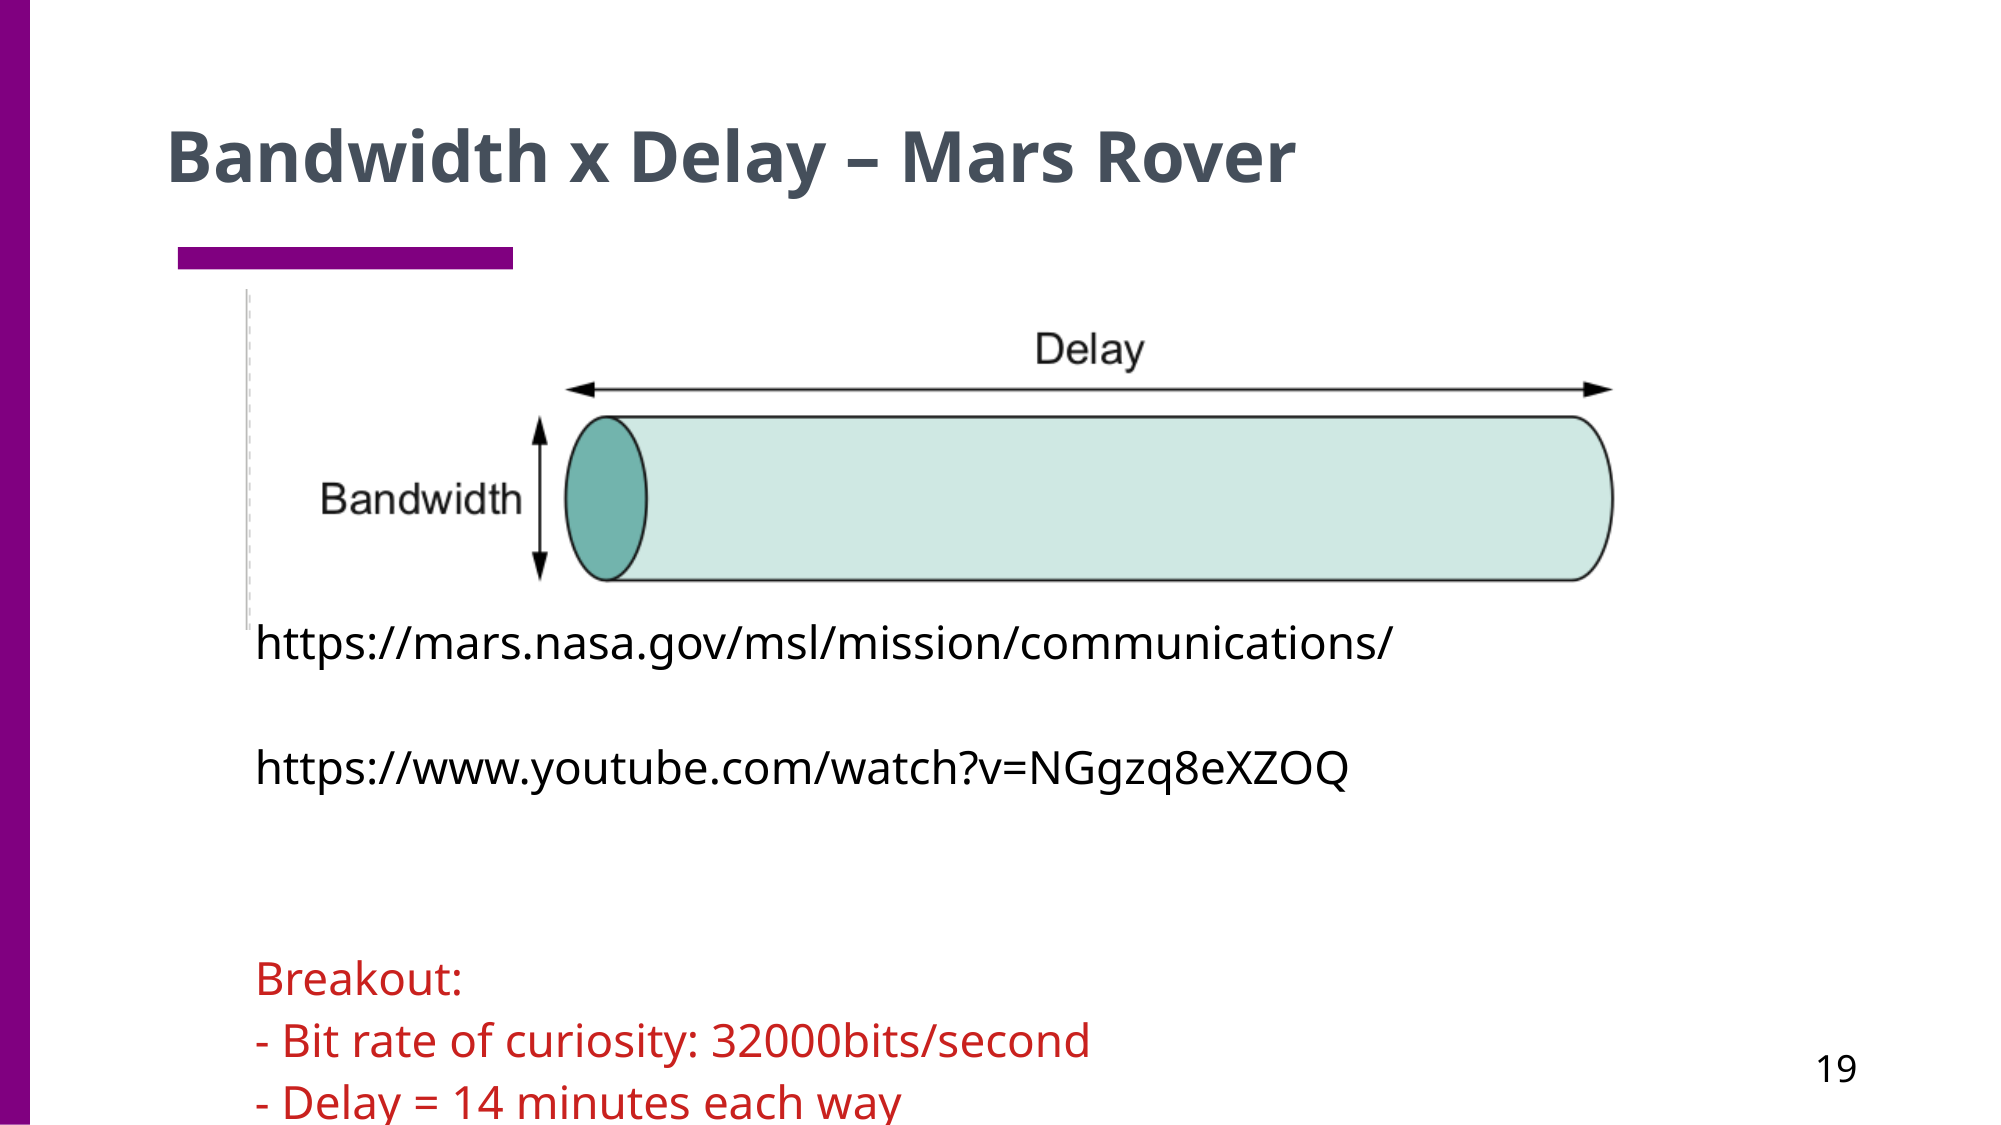

Bandwidth x Delay – Mars Rover
https://mars.nasa.gov/msl/mission/communications/
https://www.youtube.com/watch?v=NGgzq8eXZOQ
Breakout:
- Bit rate of curiosity: 32000bits/second
- Delay = 14 minutes each way
- BxD = 32000*14*60*2